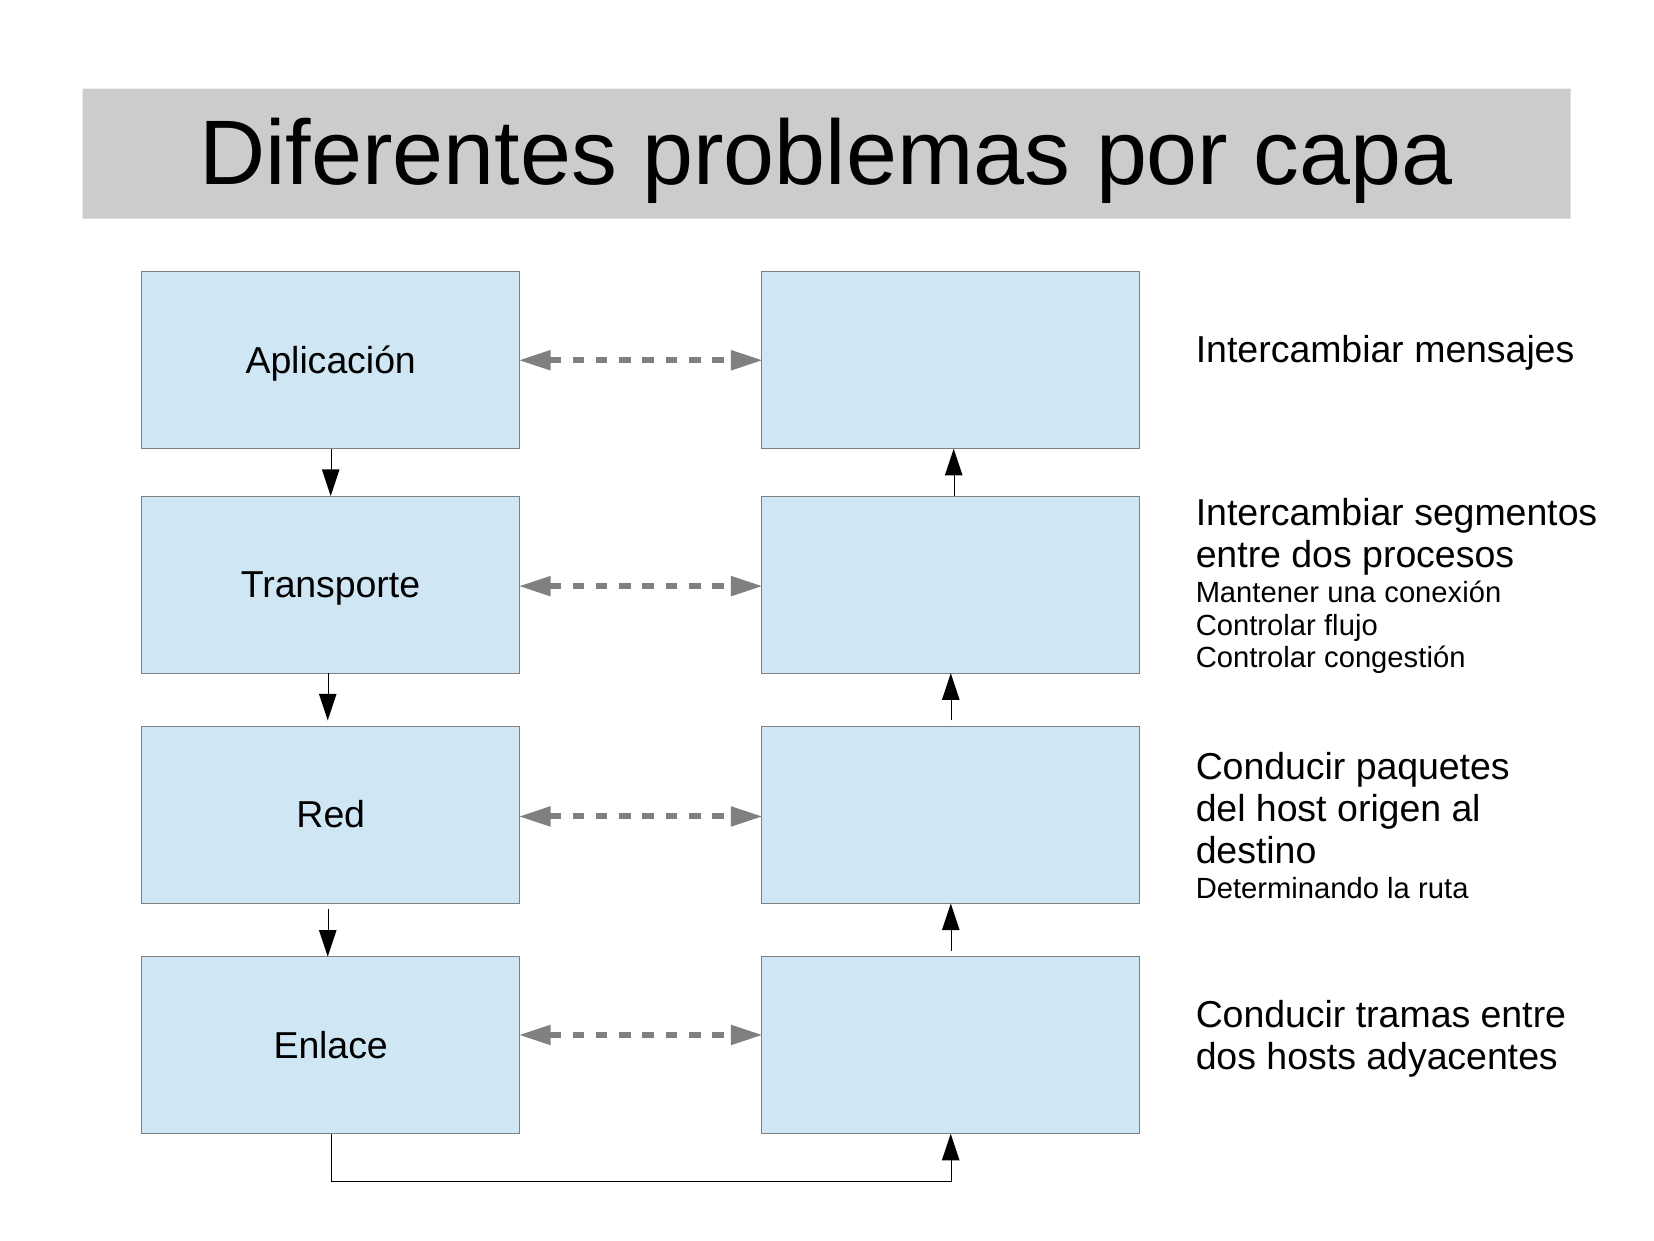

# Diferentes problemas por capa
Aplicación
Intercambiar mensajes
Intercambiar segmentos
entre dos procesos
Mantener una conexión
Controlar flujo
Controlar congestión
Transporte
Red
Conducir paquetes
del host origen al
destino
Determinando la ruta
Enlace
Conducir tramas entre
dos hosts adyacentes